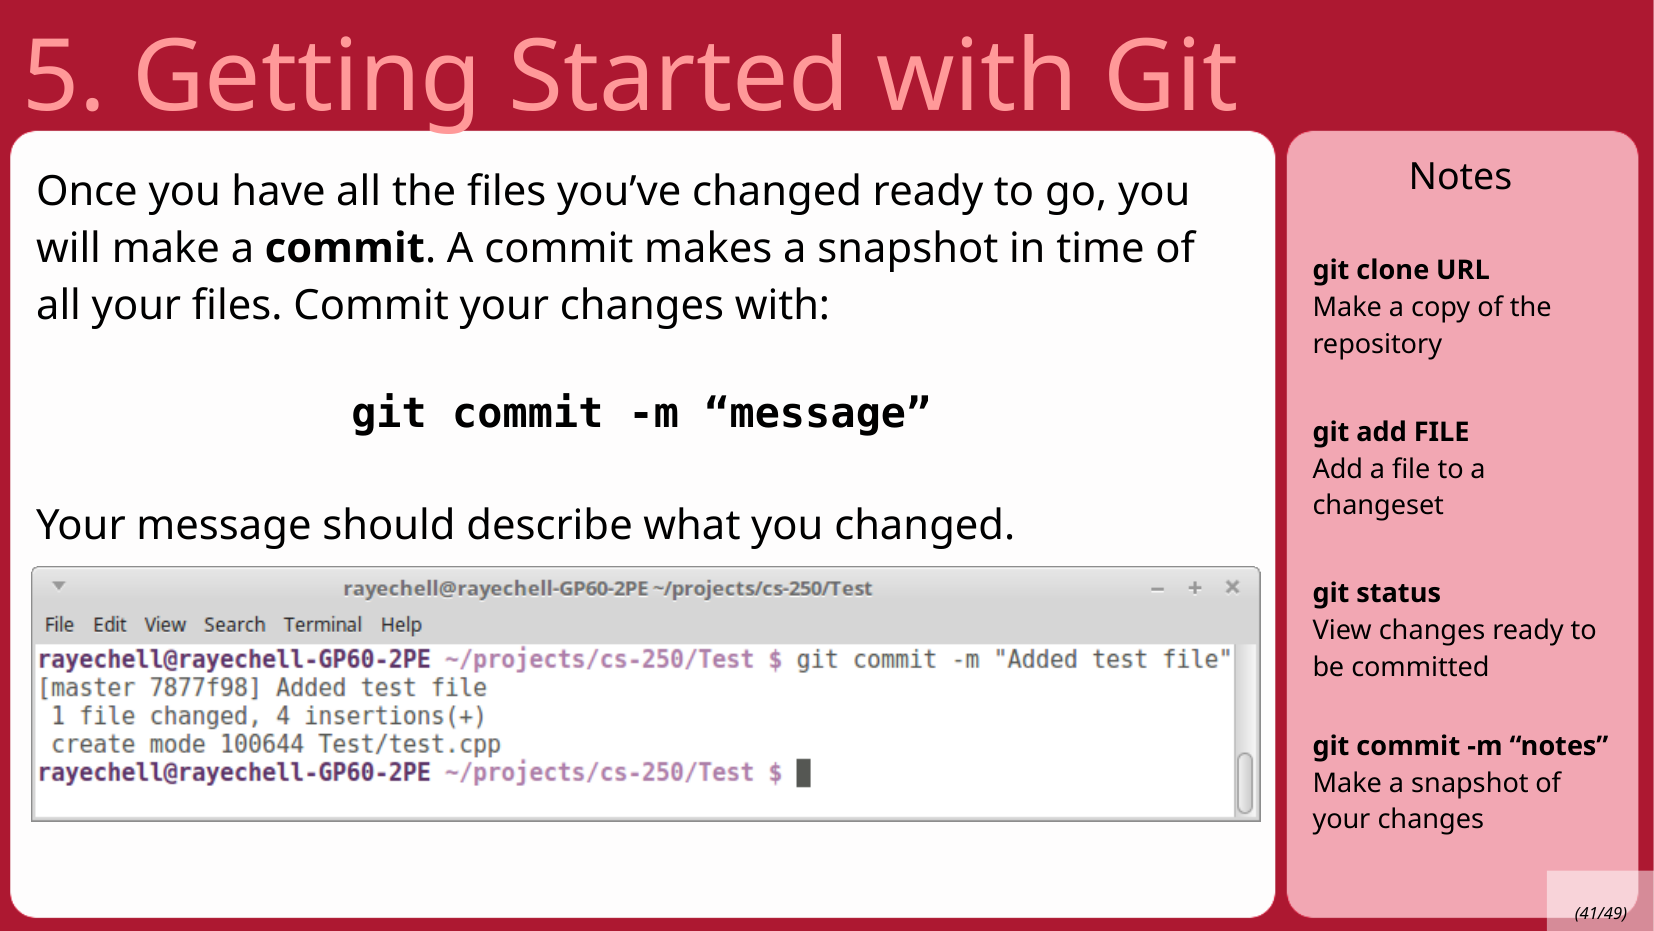

# 5. Getting Started with Git
Notes
git clone URL
Make a copy of the repository
git add FILE
Add a file to a changeset
git status
View changes ready to be committed
git commit -m “notes”
Make a snapshot of your changes
Once you have all the files you’ve changed ready to go, you will make a commit. A commit makes a snapshot in time of all your files. Commit your changes with:
git commit -m “message”
Your message should describe what you changed.